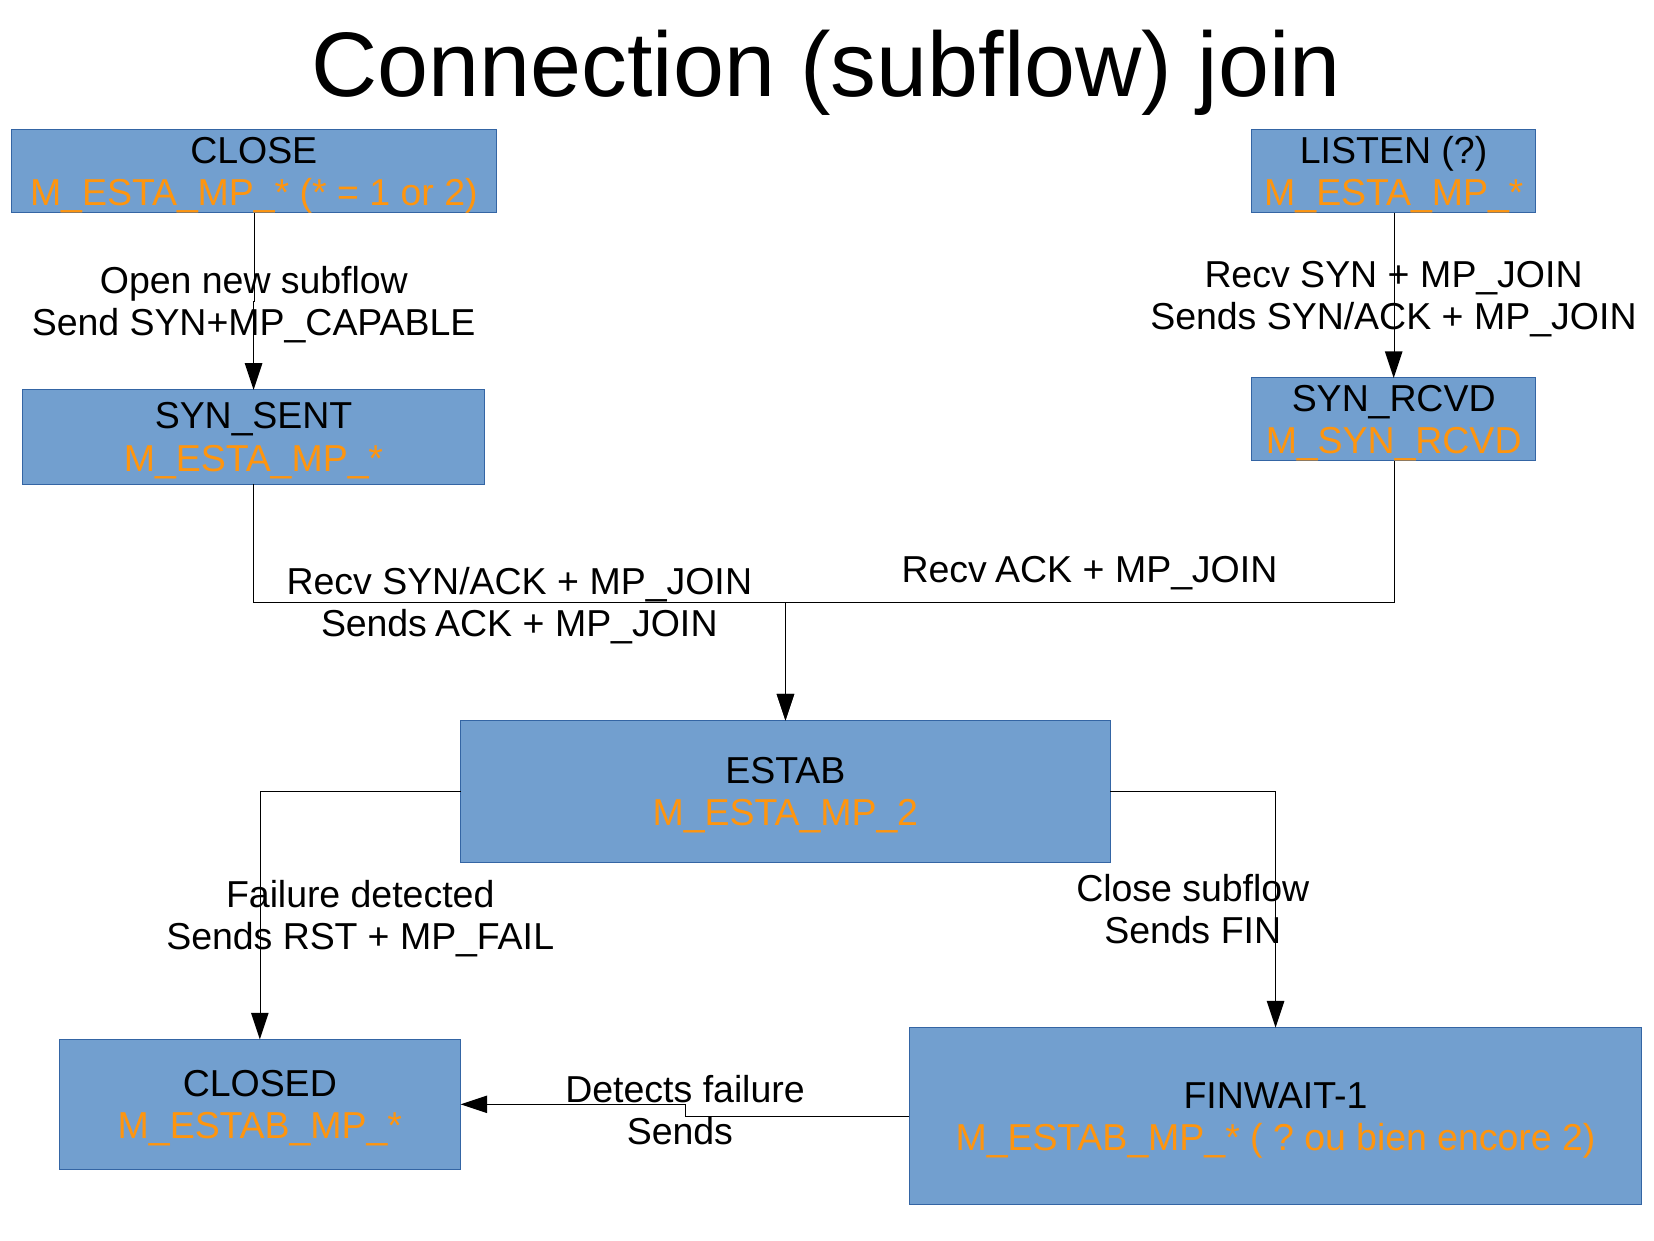

# Connection (subflow) join
CLOSE
M_ESTA_MP_* (* = 1 or 2)
LISTEN (?)
M_ESTA_MP_*
SYN_RCVD
M_SYN_RCVD
SYN_SENT
M_ESTA_MP_*
ESTAB
M_ESTA_MP_2
FINWAIT-1
M_ESTAB_MP_* ( ? ou bien encore 2)
CLOSED
M_ESTAB_MP_*